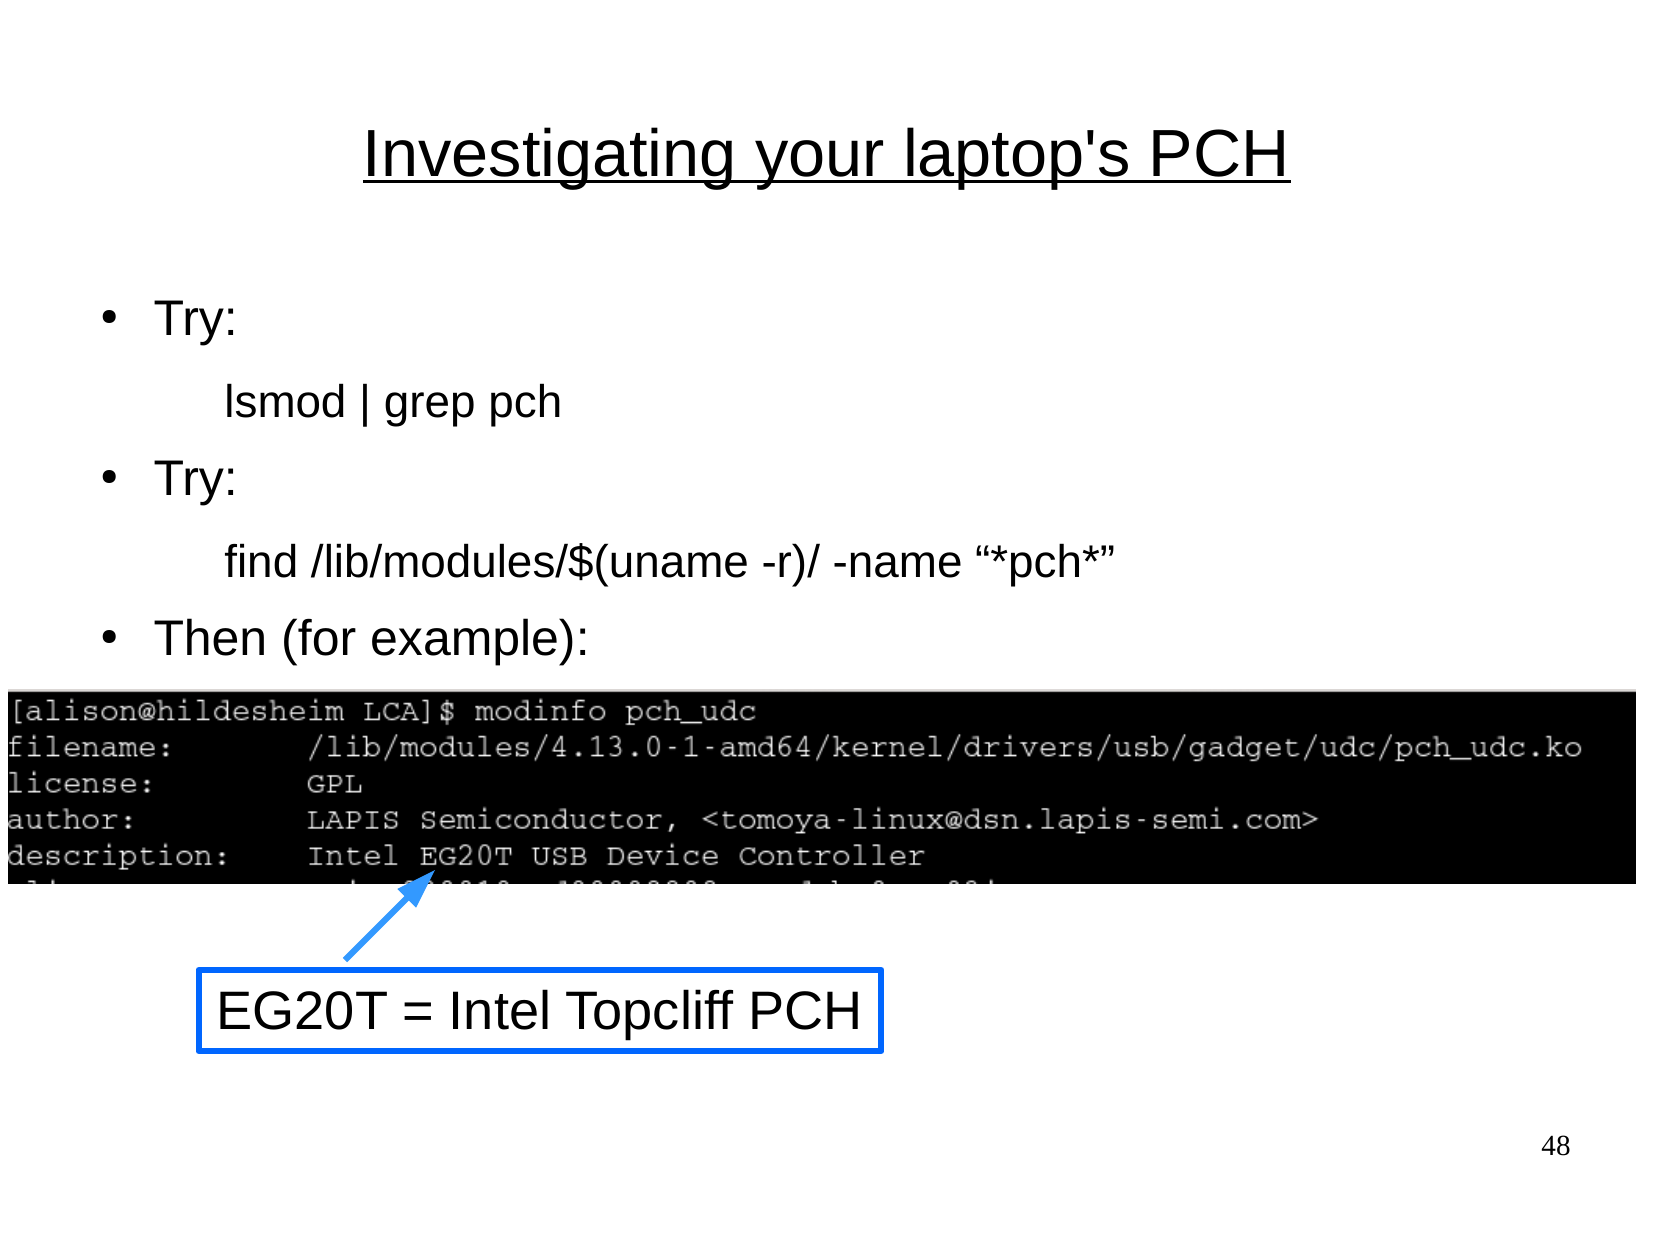

# Investigating your laptop's PCH
Try:
lsmod | grep pch
Try:
find /lib/modules/$(uname -r)/ -name “*pch*”
Then (for example):
EG20T = Intel Topcliff PCH
48